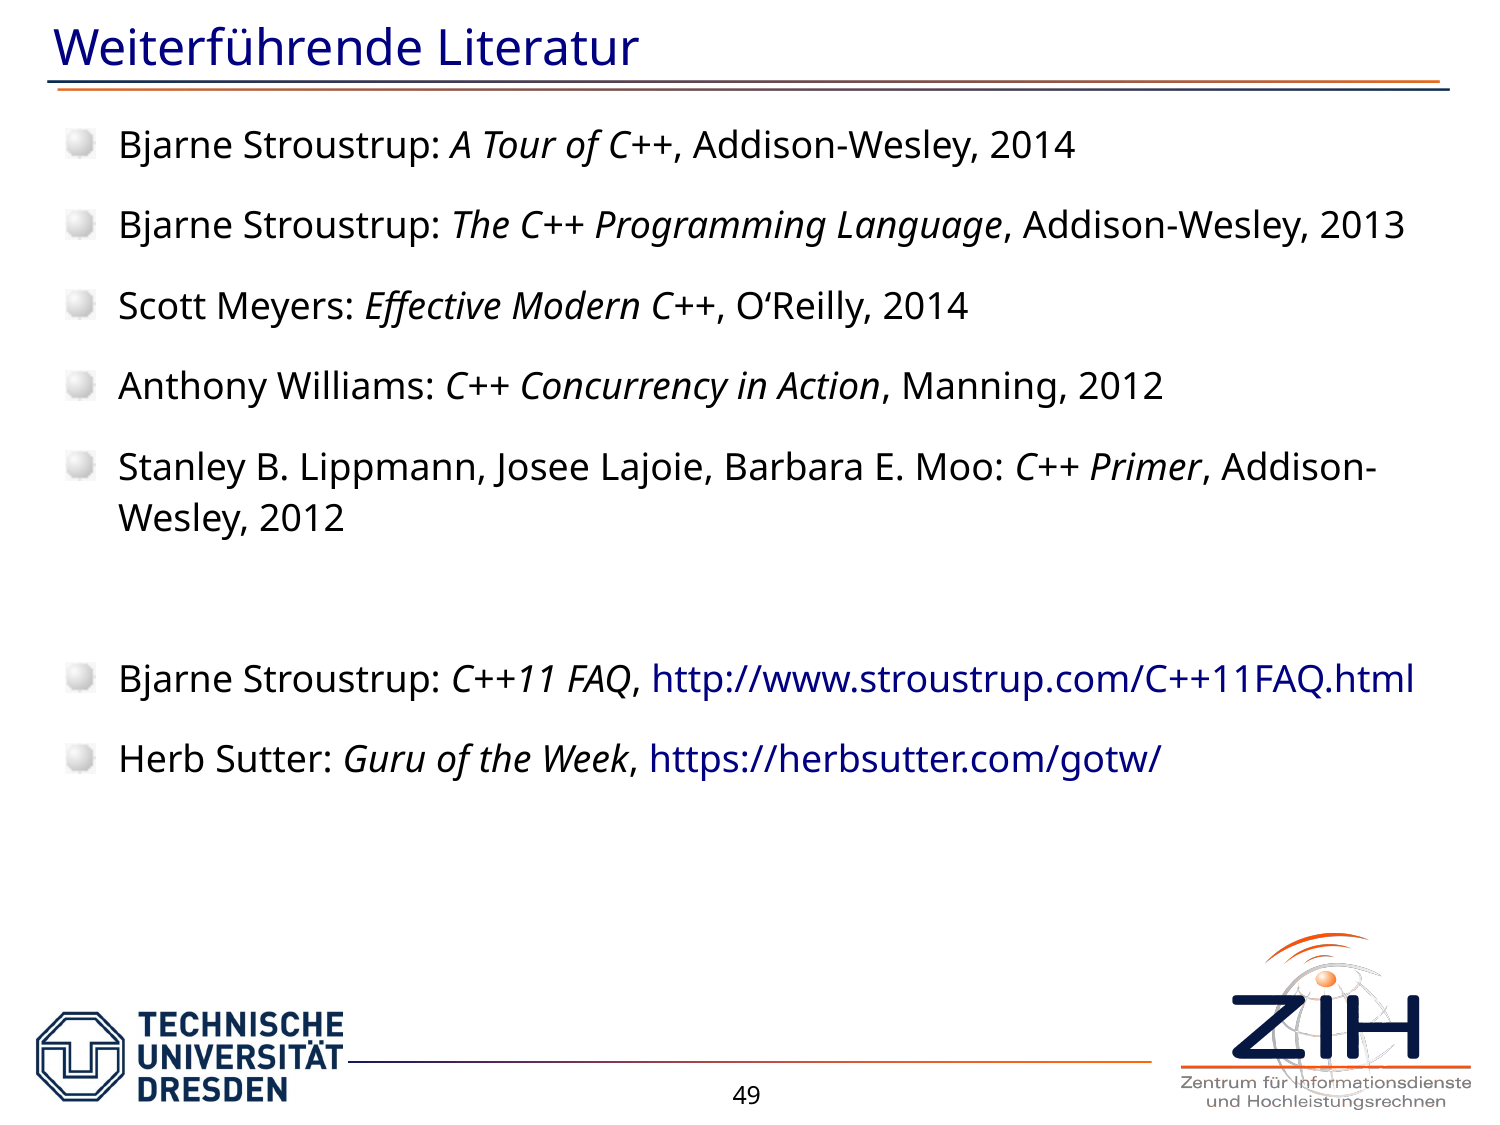

# Weiterführende Literatur
Bjarne Stroustrup: A Tour of C++, Addison-Wesley, 2014
Bjarne Stroustrup: The C++ Programming Language, Addison-Wesley, 2013
Scott Meyers: Effective Modern C++, O‘Reilly, 2014
Anthony Williams: C++ Concurrency in Action, Manning, 2012
Stanley B. Lippmann, Josee Lajoie, Barbara E. Moo: C++ Primer, Addison-Wesley, 2012
Bjarne Stroustrup: C++11 FAQ, http://www.stroustrup.com/C++11FAQ.html
Herb Sutter: Guru of the Week, https://herbsutter.com/gotw/
49